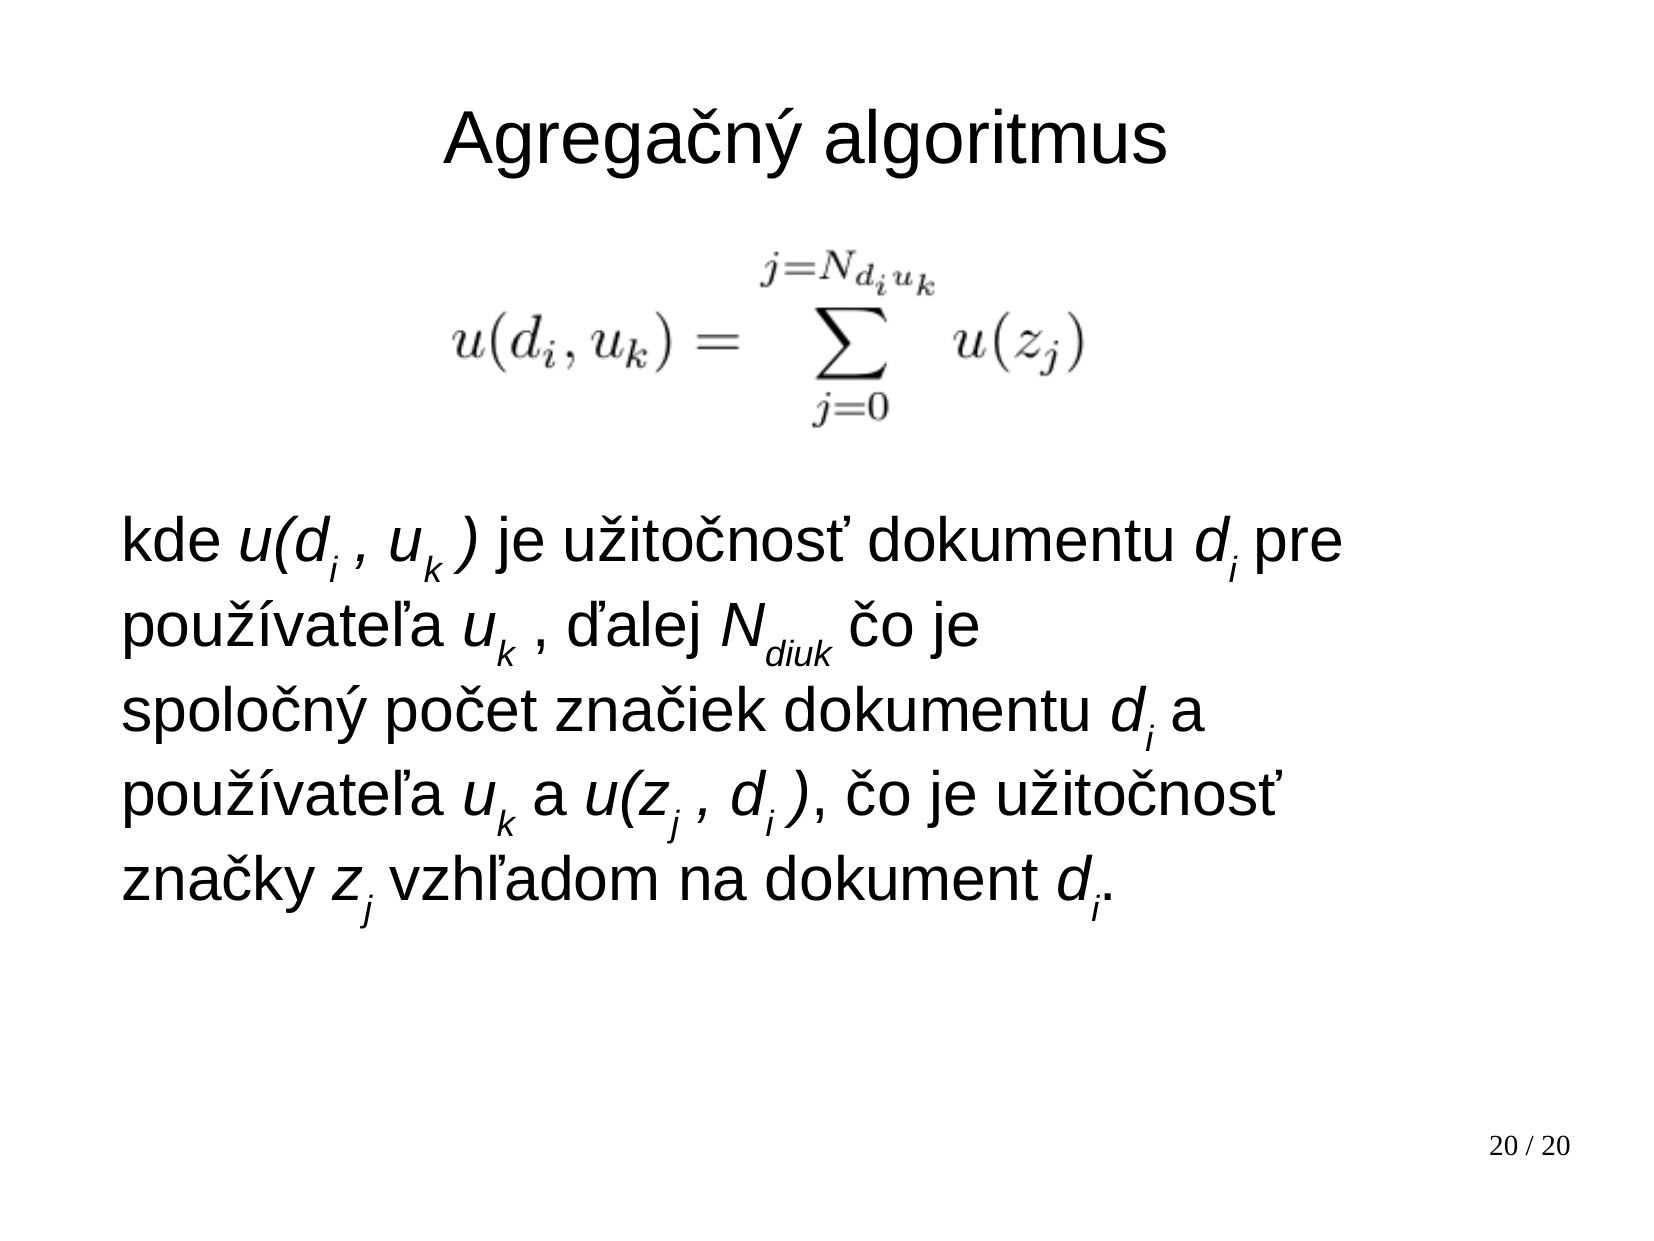

# Agregačný algoritmus
kde u(di , uk ) je užitočnosť dokumentu di pre používateľa uk , ďalej Ndiuk čo je
spoločný počet značiek dokumentu di a používateľa uk a u(zj , di ), čo je užitočnosť
značky zj vzhľadom na dokument di.
20